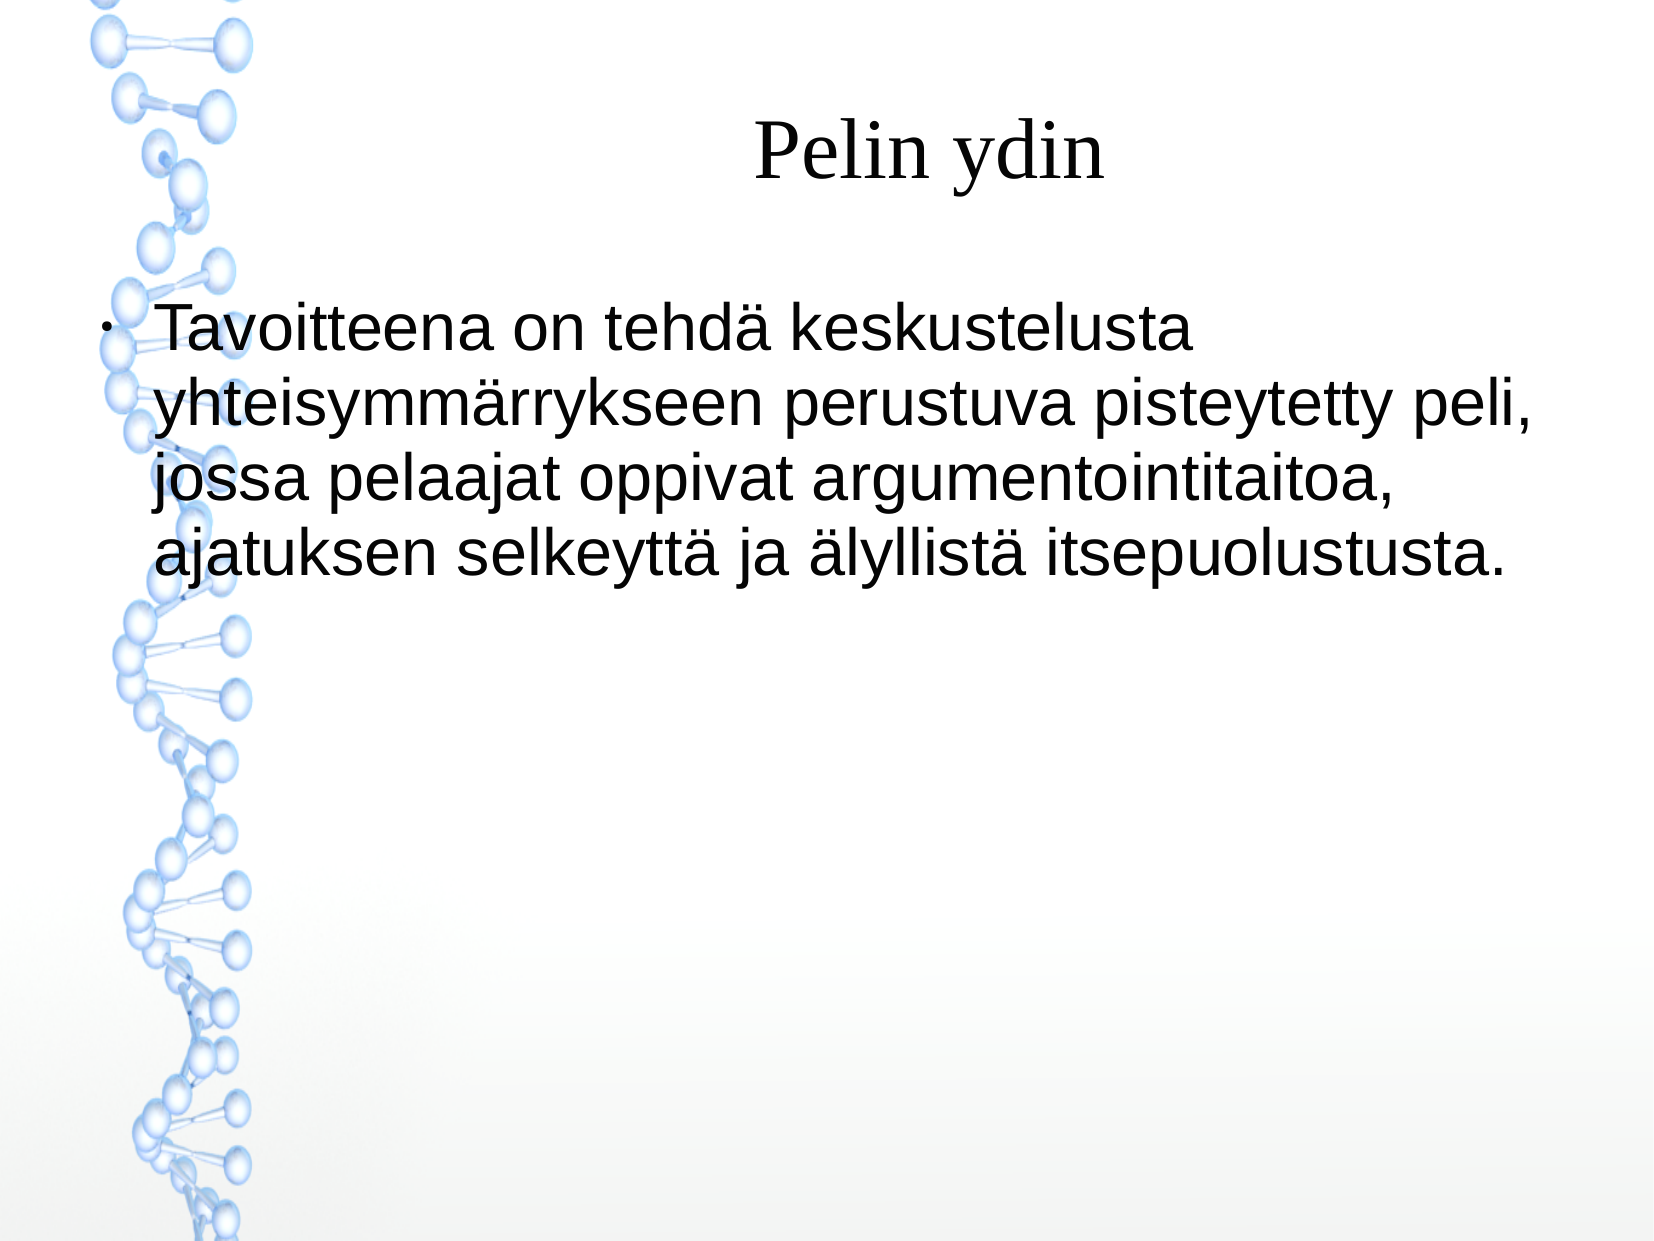

# Pelin ydin
Tavoitteena on tehdä keskustelusta yhteisymmärrykseen perustuva pisteytetty peli, jossa pelaajat oppivat argumentointitaitoa, ajatuksen selkeyttä ja älyllistä itsepuolustusta.